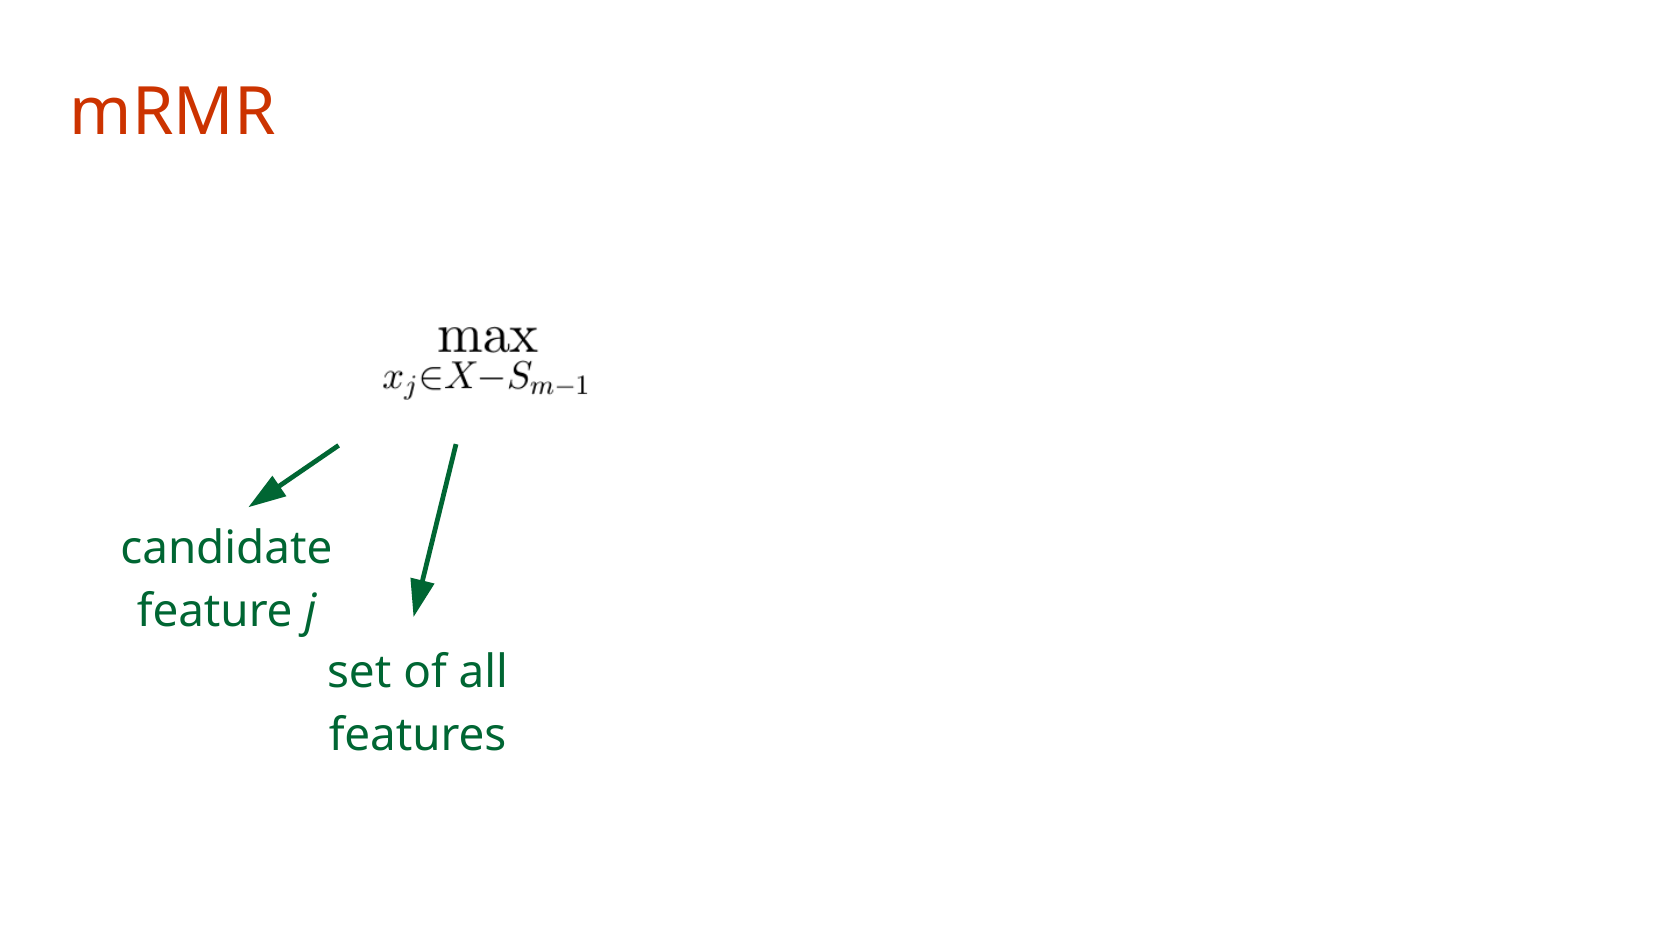

mRMR
candidate
feature j
set of all
features